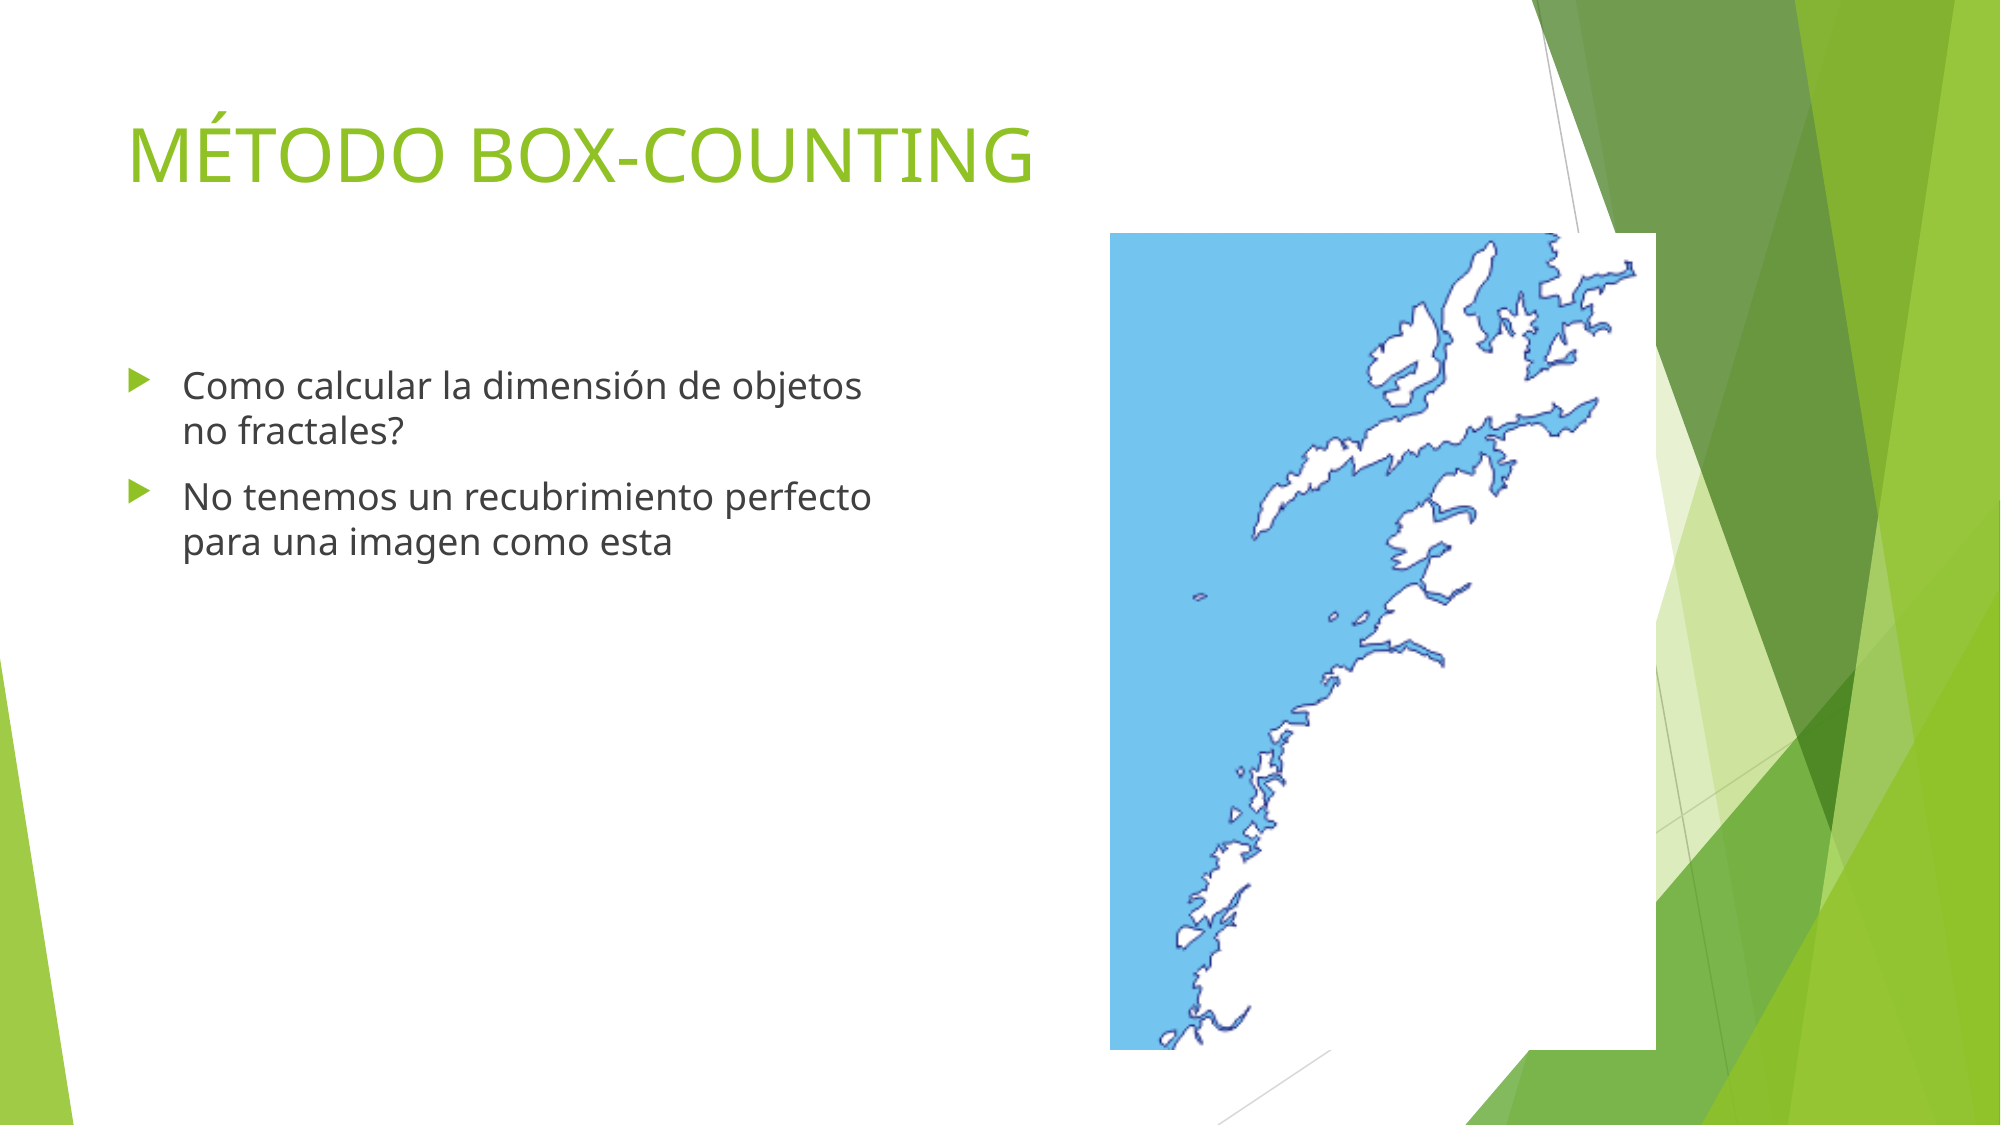

# MÉTODO BOX-COUNTING
Como calcular la dimensión de objetos no fractales?
No tenemos un recubrimiento perfecto para una imagen como esta